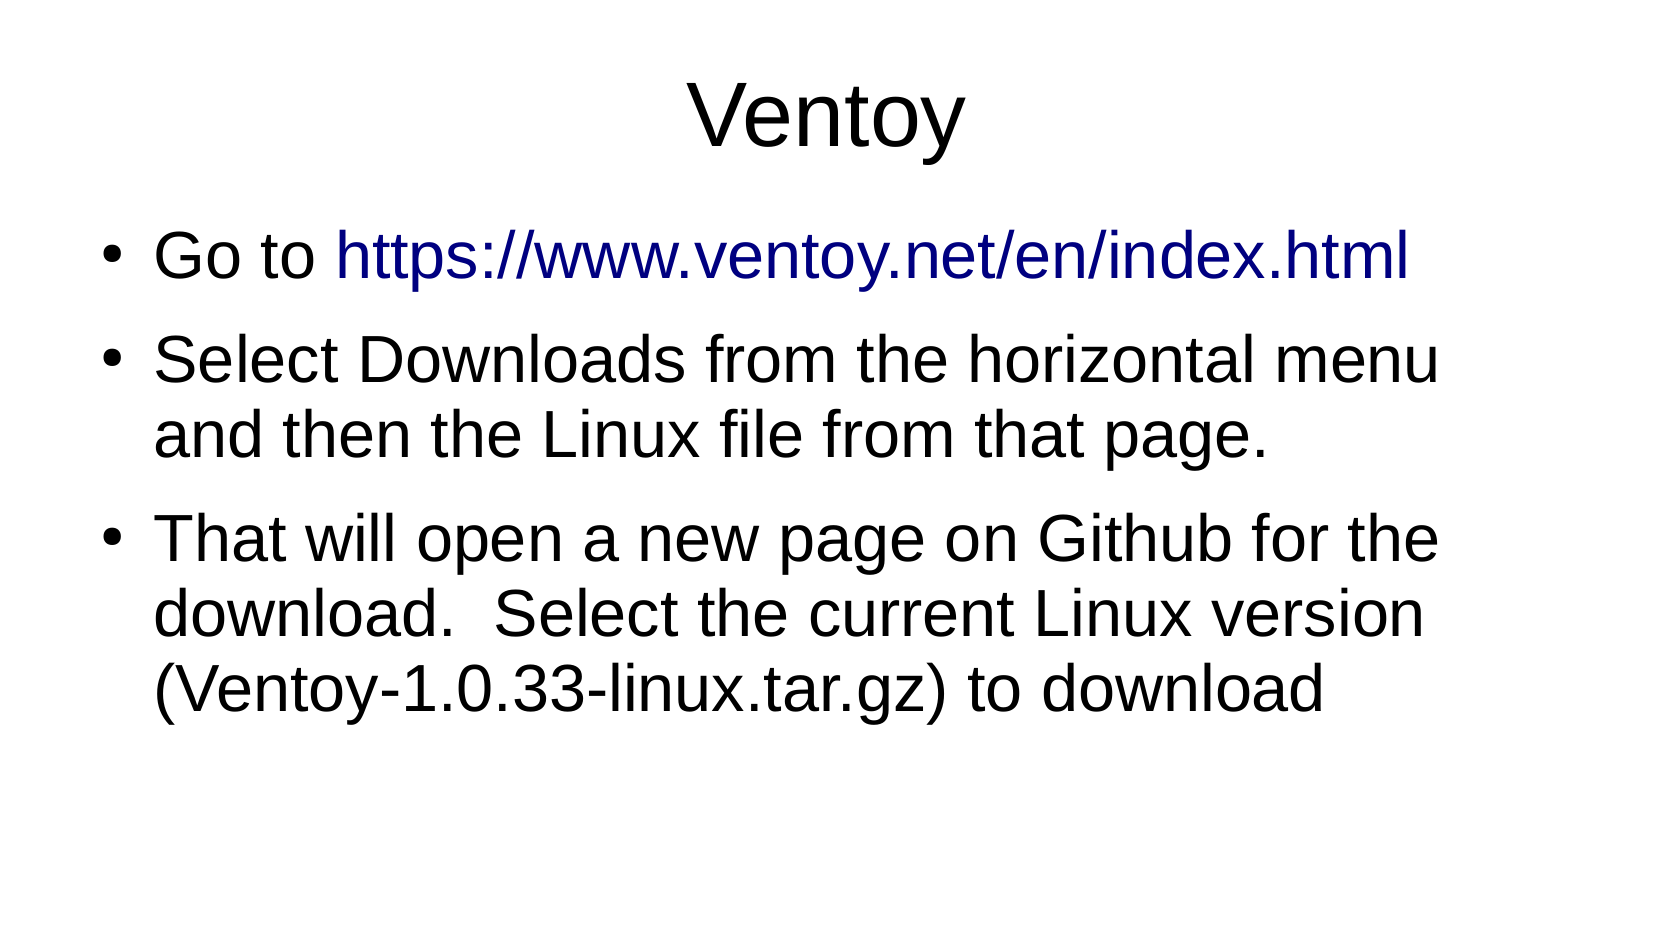

# Ventoy
Go to https://www.ventoy.net/en/index.html
Select Downloads from the horizontal menu and then the Linux file from that page.
That will open a new page on Github for the download. Select the current Linux version (Ventoy-1.0.33-linux.tar.gz) to download